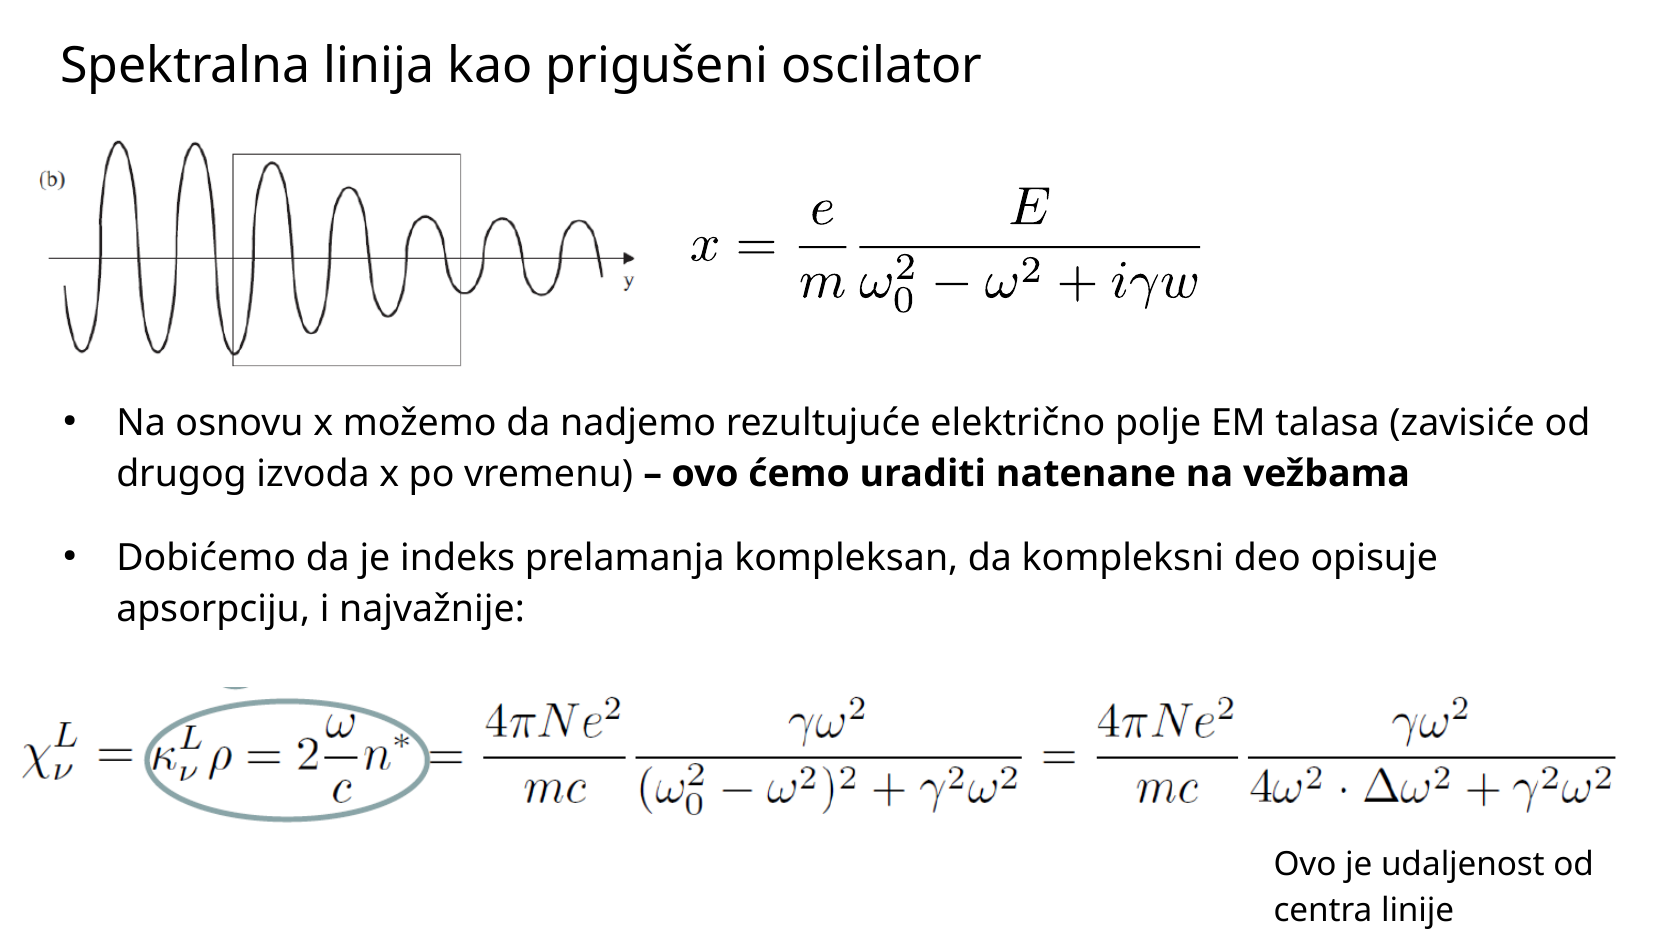

# Spektralna linija kao prigušeni oscilator
Na osnovu x možemo da nadjemo rezultujuće električno polje EM talasa (zavisiće od drugog izvoda x po vremenu) – ovo ćemo uraditi natenane na vežbama
Dobićemo da je indeks prelamanja kompleksan, da kompleksni deo opisuje apsorpciju, i najvažnije:
Ovo je udaljenost od centra linije